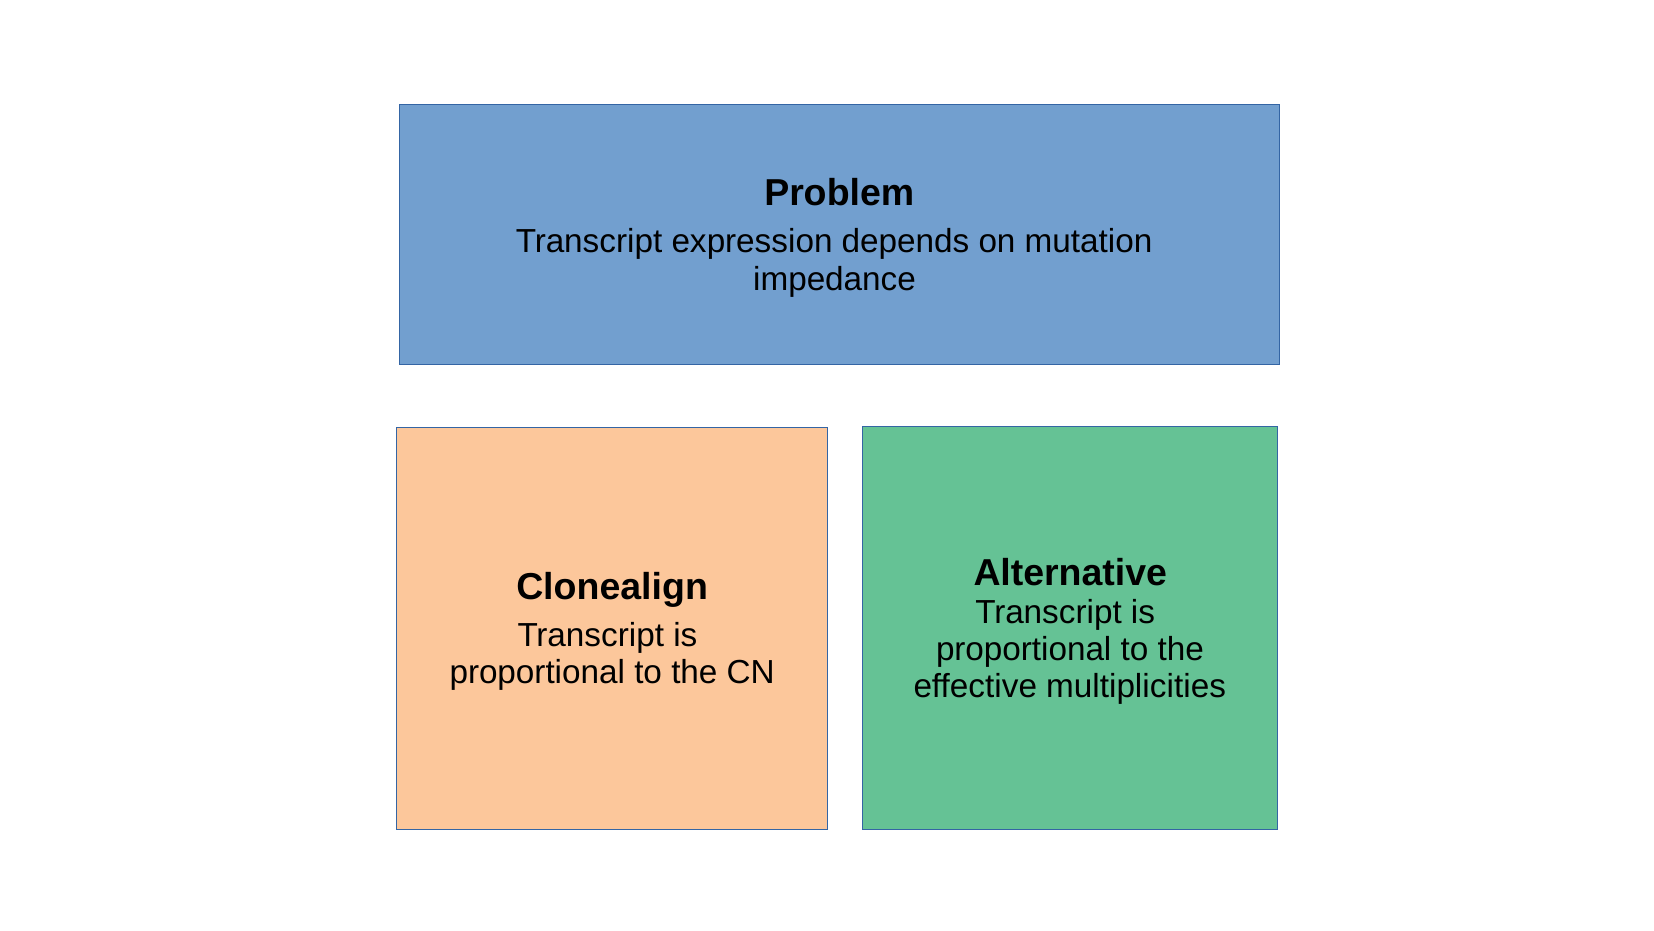

Problem
Transcript expression depends on mutation
impedance
Alternative
Transcript is
proportional to the
effective multiplicities
Clonealign
Transcript is
proportional to the CN